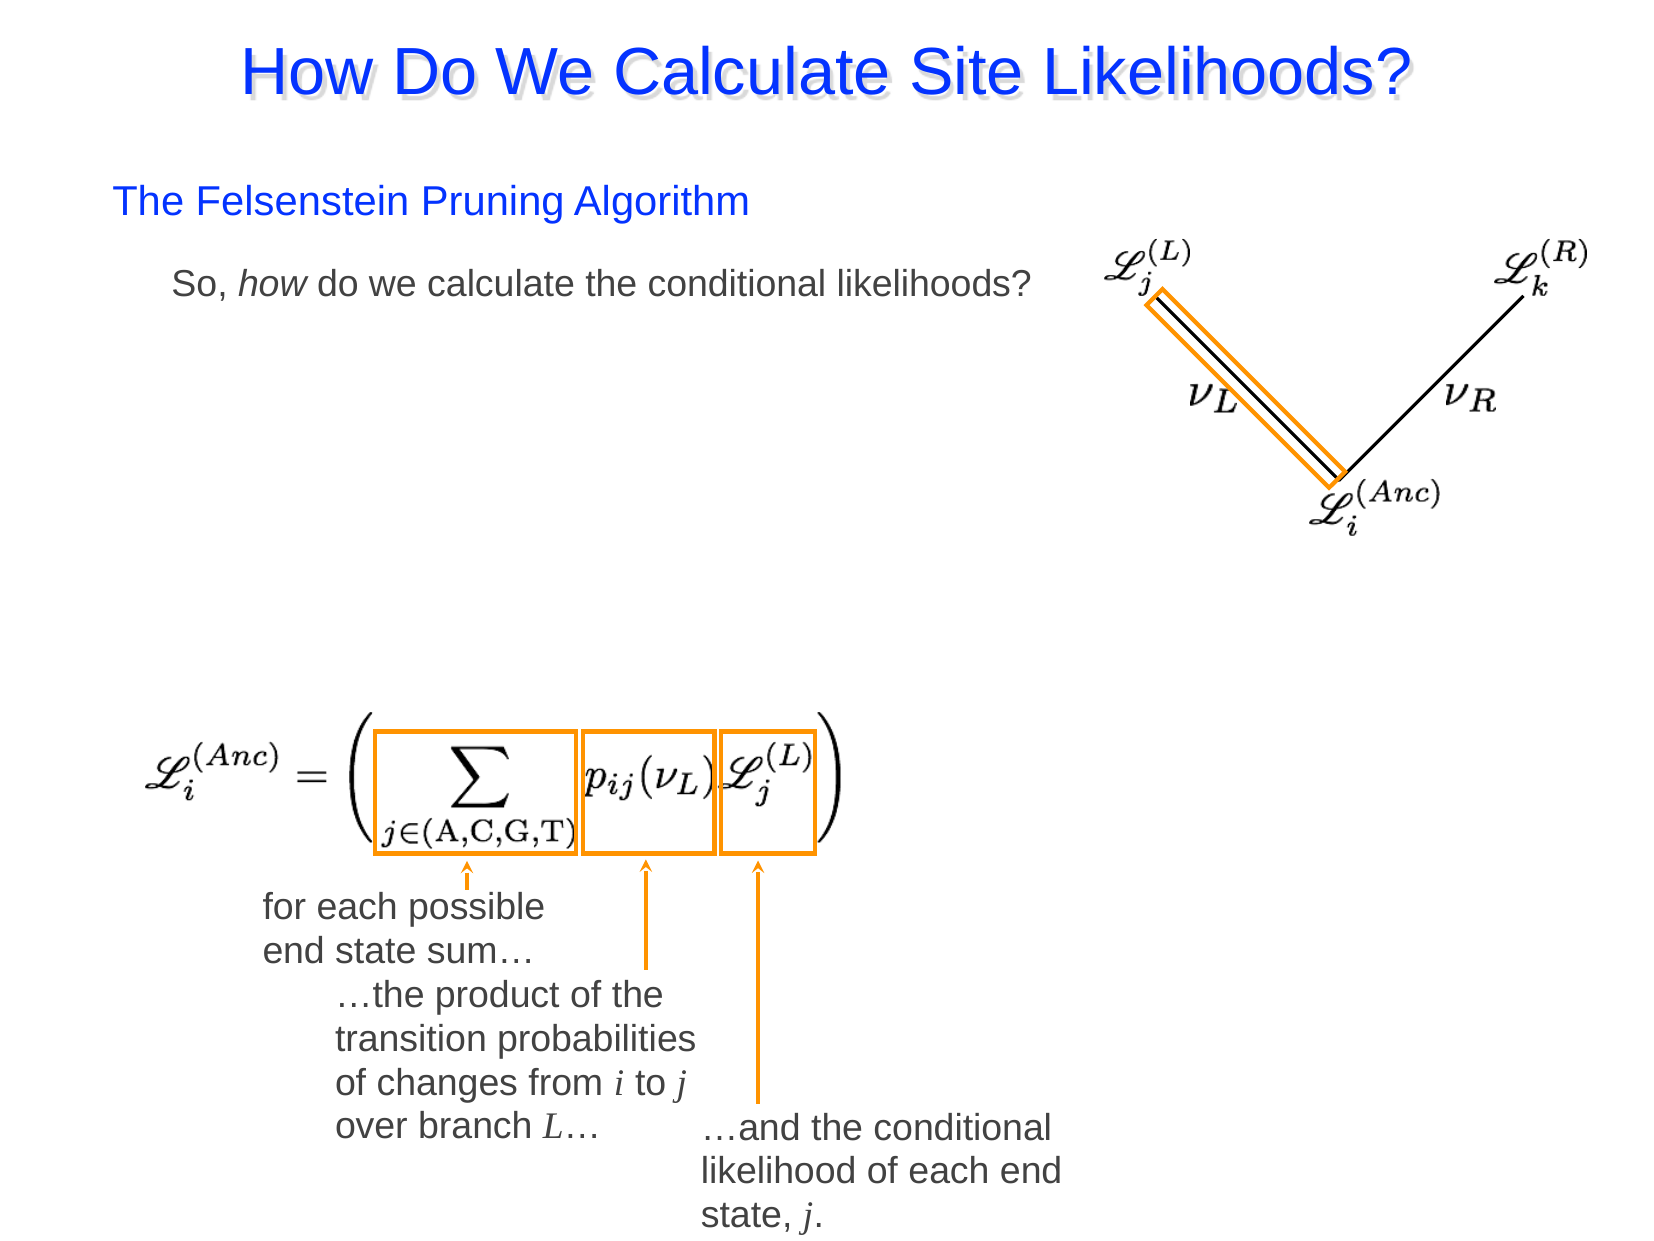

How Do We Calculate Site Likelihoods?
The Felsenstein Pruning Algorithm
So, how do we calculate the conditional likelihoods?
for each possible
end state sum…
…the product of the
transition probabilities
of changes from i to j
over branch L…
…and the conditional
likelihood of each end state, j.